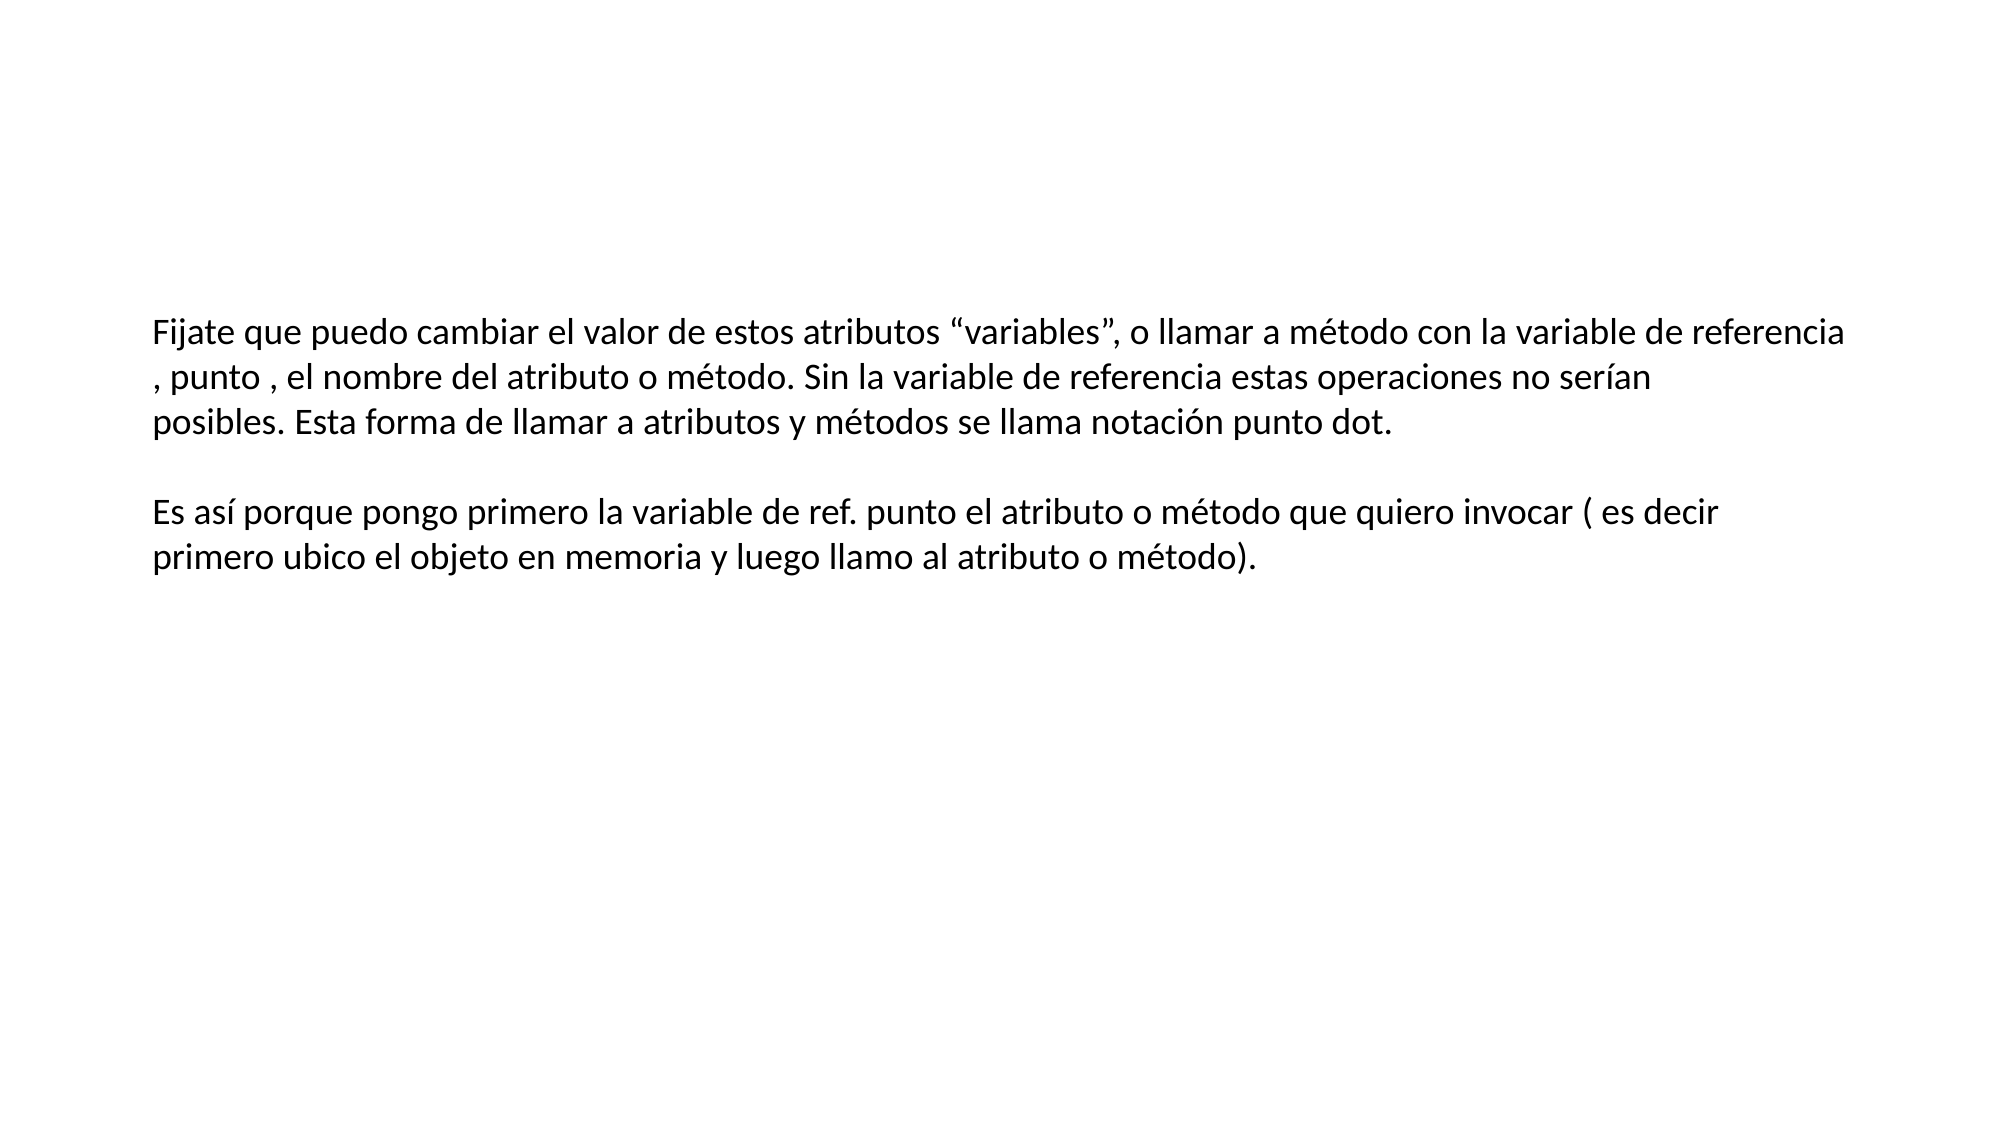

Fijate que puedo cambiar el valor de estos atributos “variables”, o llamar a método con la variable de referencia , punto , el nombre del atributo o método. Sin la variable de referencia estas operaciones no serían
posibles. Esta forma de llamar a atributos y métodos se llama notación punto dot.
Es así porque pongo primero la variable de ref. punto el atributo o método que quiero invocar ( es decir primero ubico el objeto en memoria y luego llamo al atributo o método).